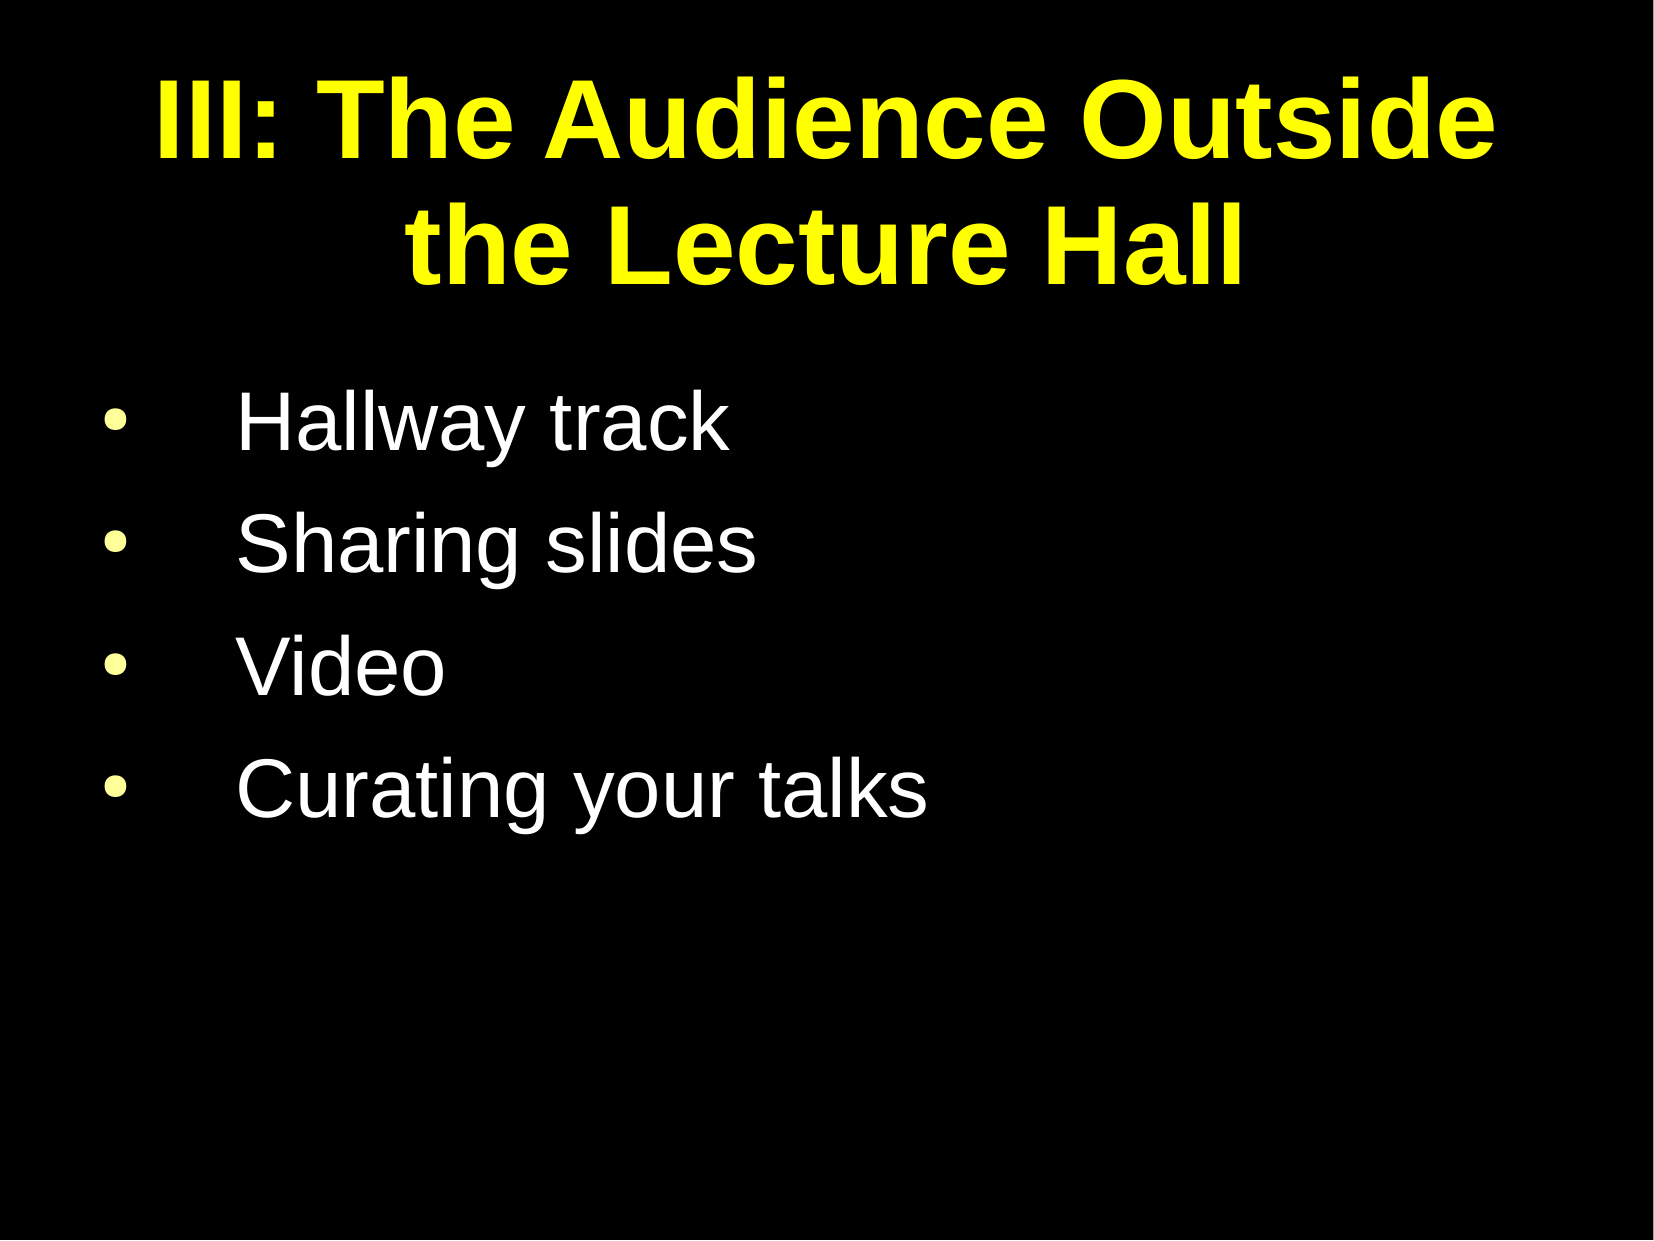

# III: The Audience Outside the Lecture Hall
Hallway track
Sharing slides
Video
Curating your talks